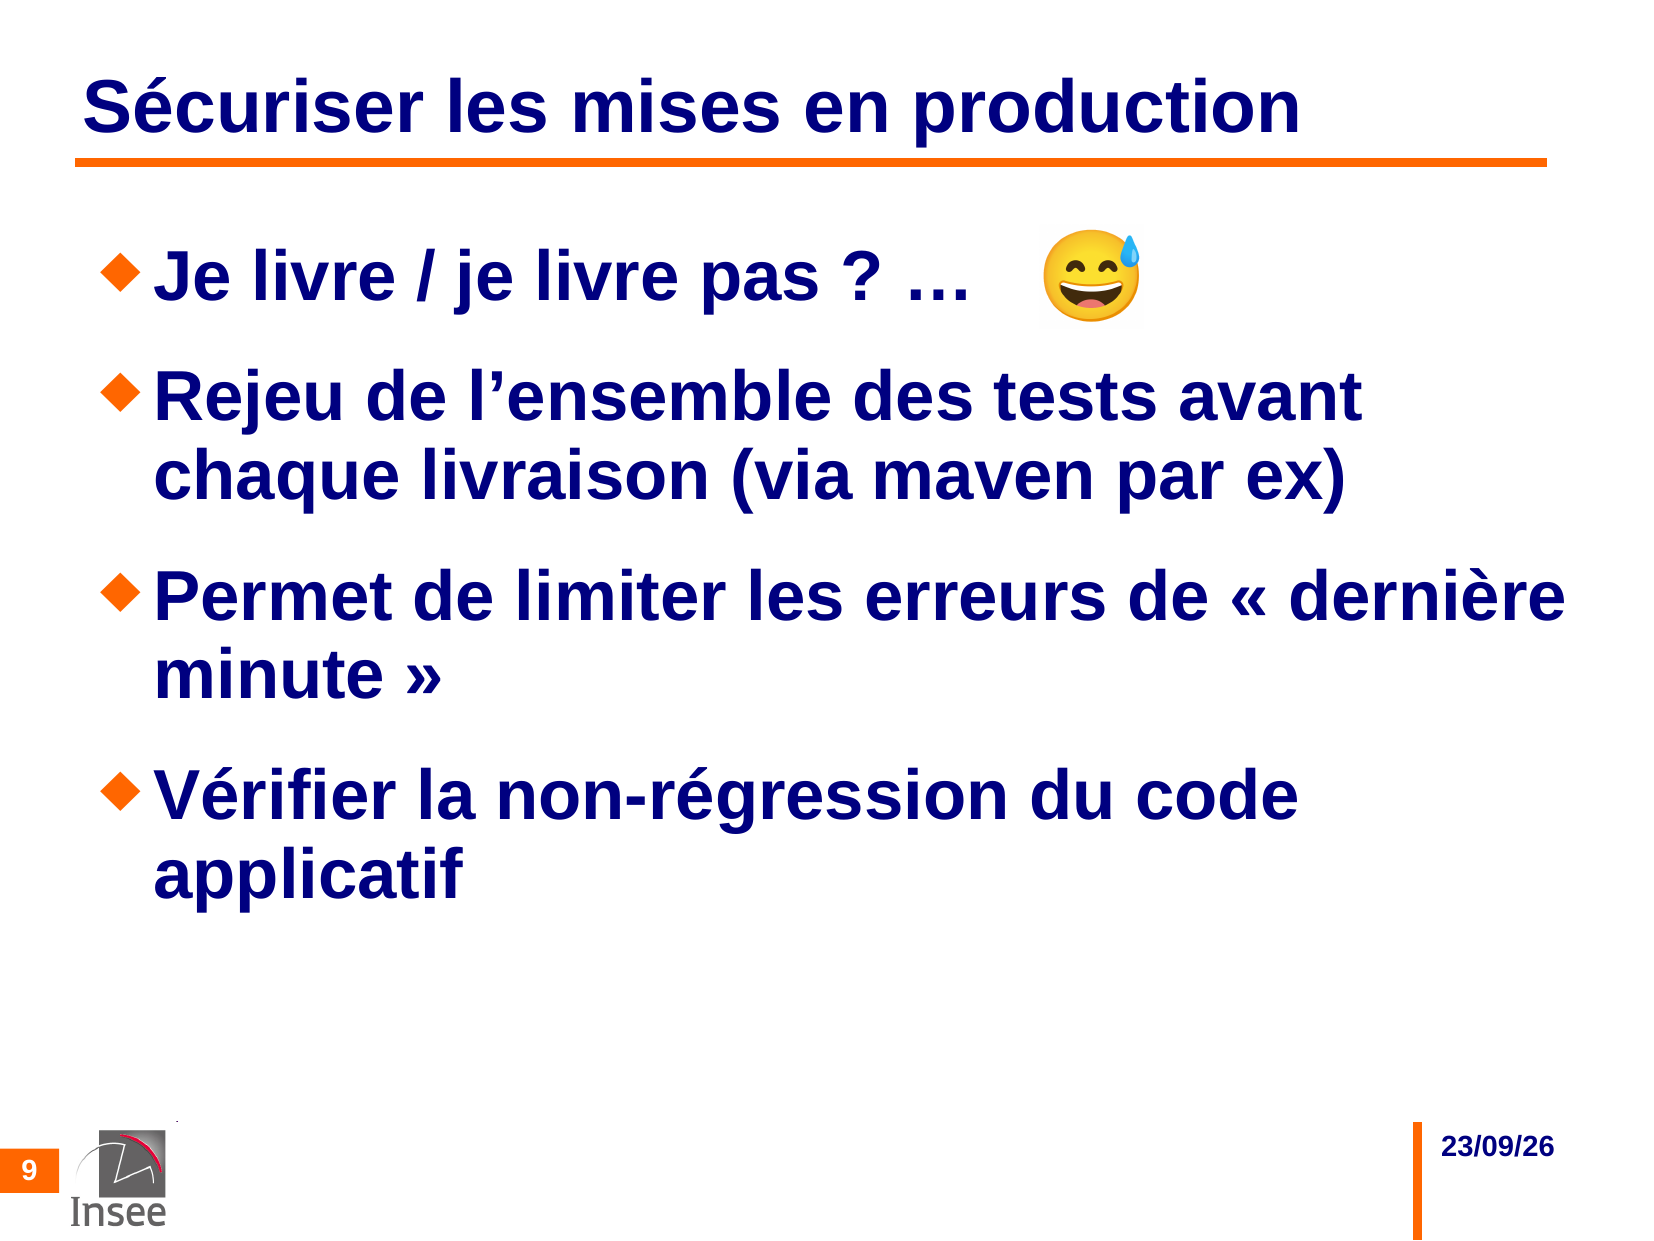

# Sécuriser les mises en production
Je livre / je livre pas ? …
Rejeu de l’ensemble des tests avant chaque livraison (via maven par ex)
Permet de limiter les erreurs de « dernière minute »
Vérifier la non-régression du code applicatif
9